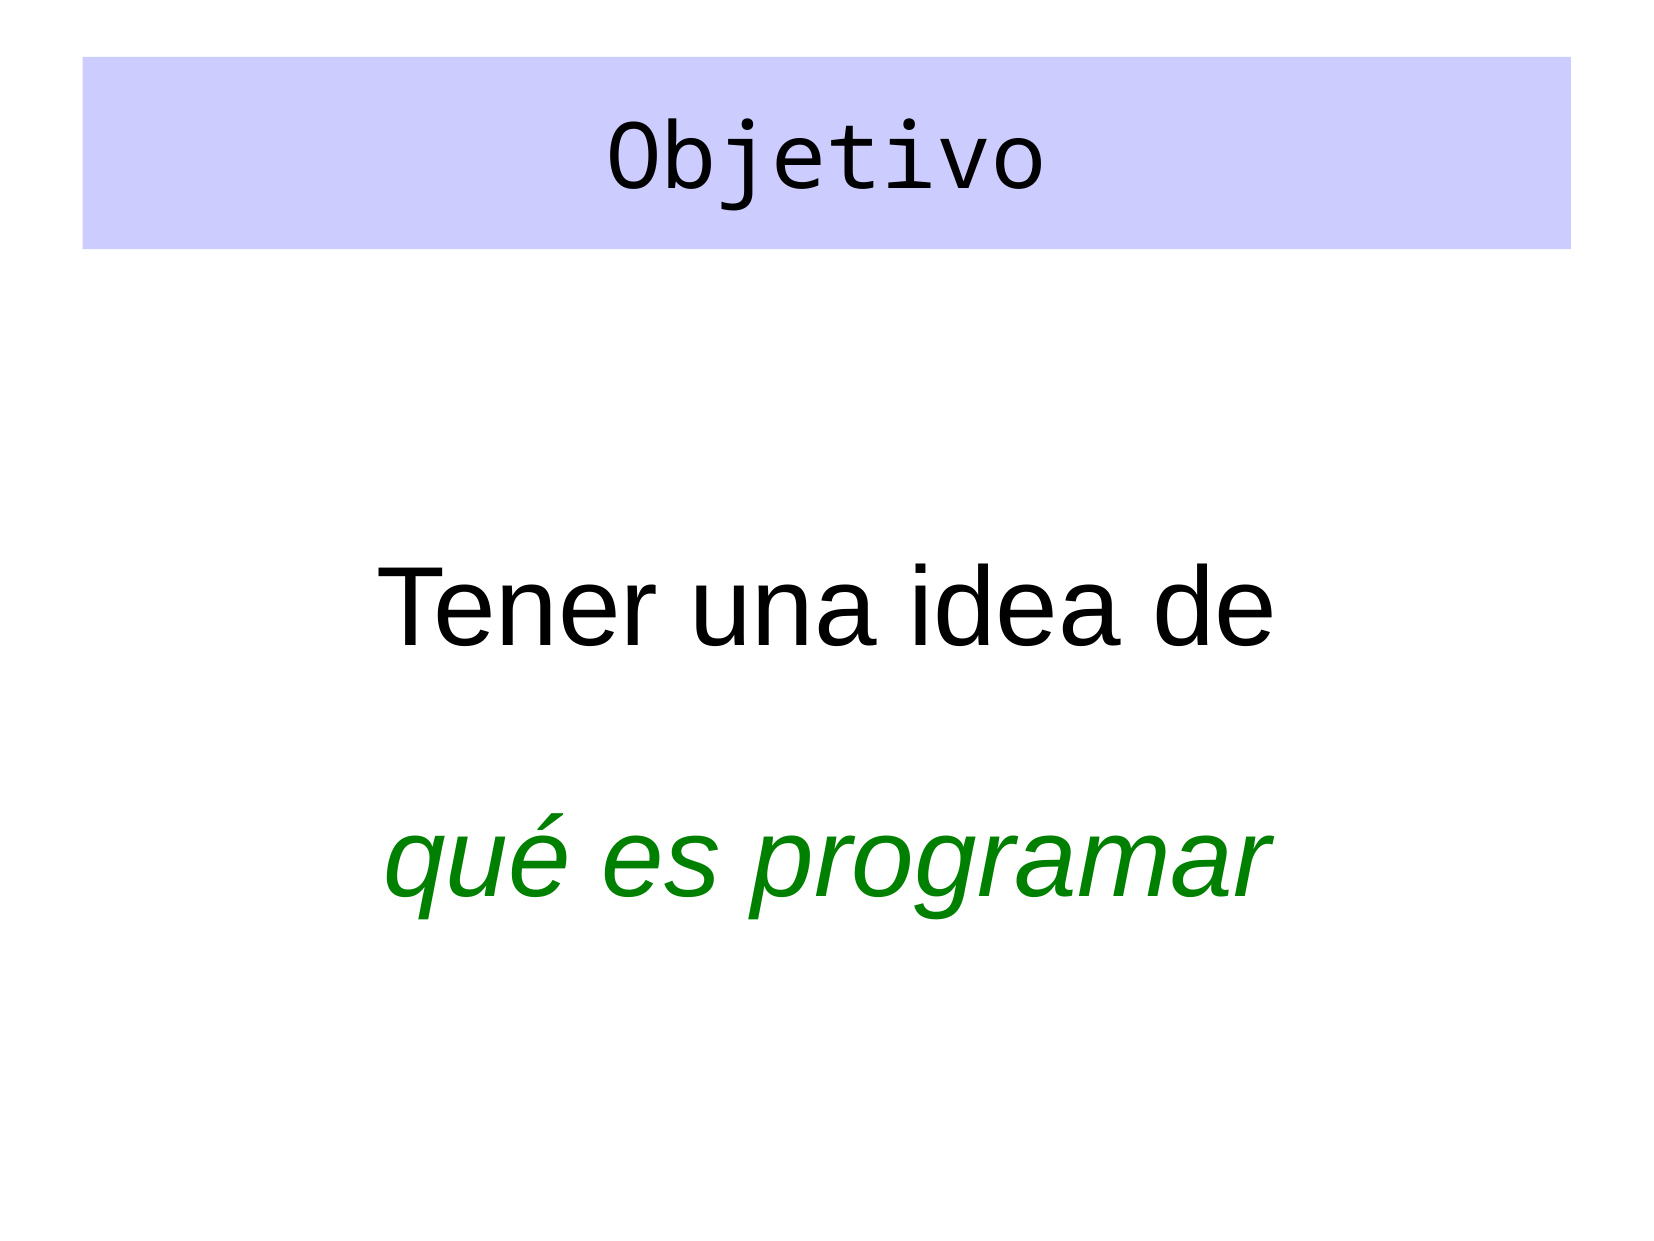

Objetivo
# Tener una idea de
qué es programar